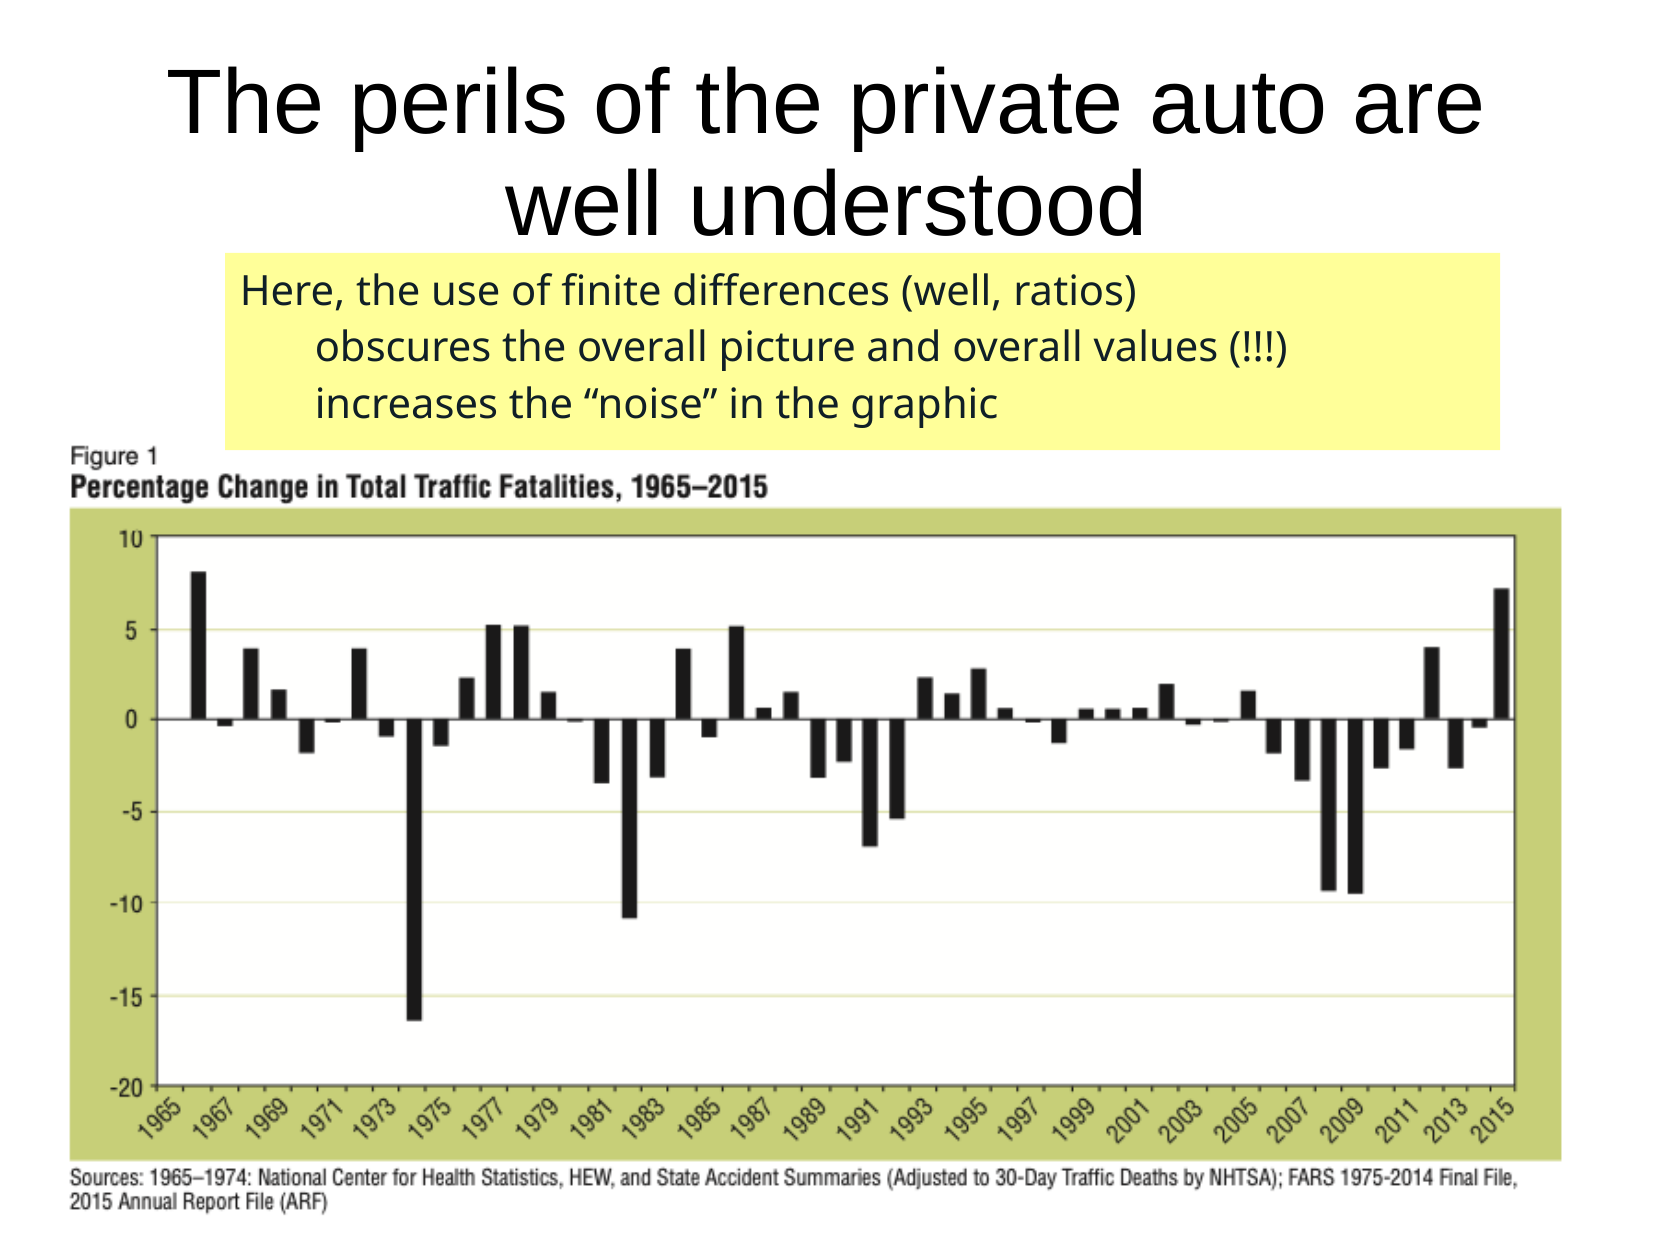

# The perils of the private auto are well understood
Here, the use of finite differences (well, ratios)
	obscures the overall picture and overall values (!!!)
	increases the “noise” in the graphic